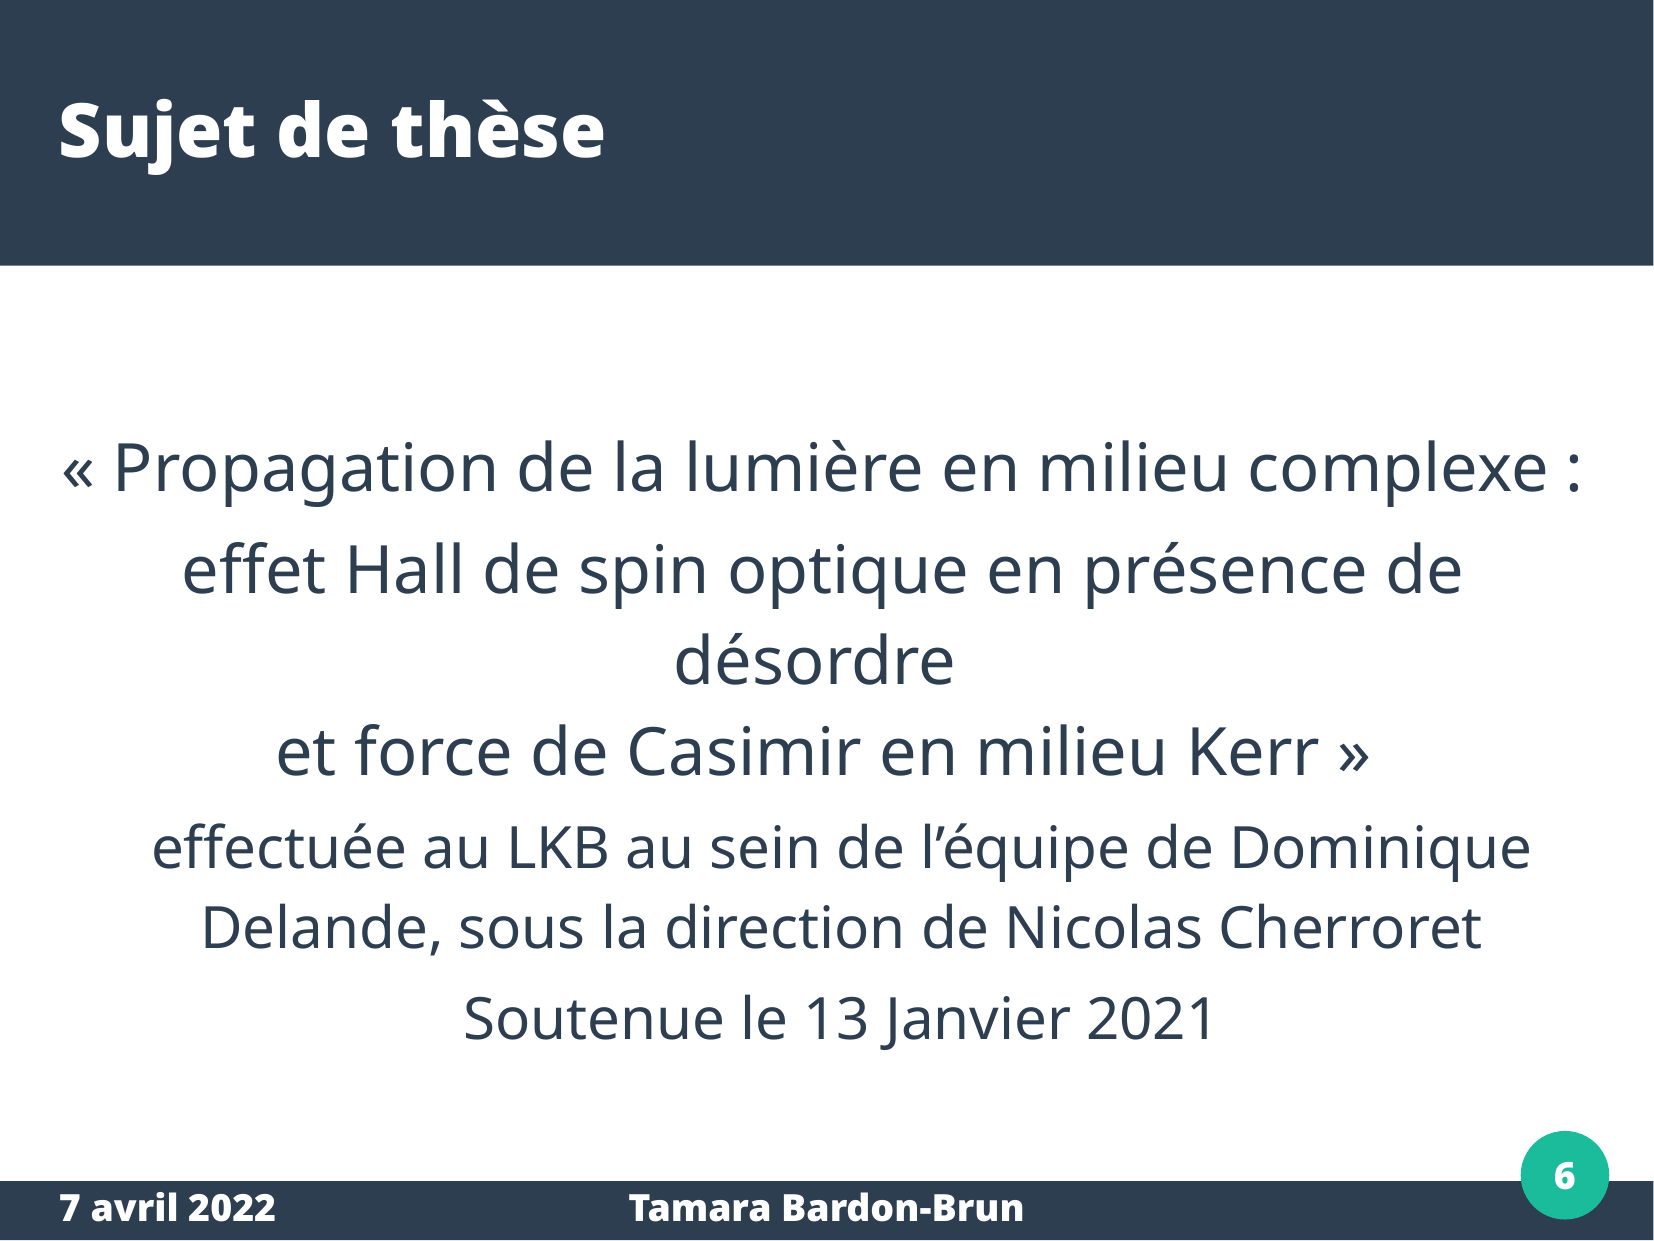

# Sujet de thèse
« Propagation de la lumière en milieu complexe :
effet Hall de spin optique en présence de désordre
et force de Casimir en milieu Kerr »
effectuée au LKB au sein de l’équipe de Dominique Delande, sous la direction de Nicolas Cherroret
Soutenue le 13 Janvier 2021
6
7 avril 2022
Tamara Bardon-Brun